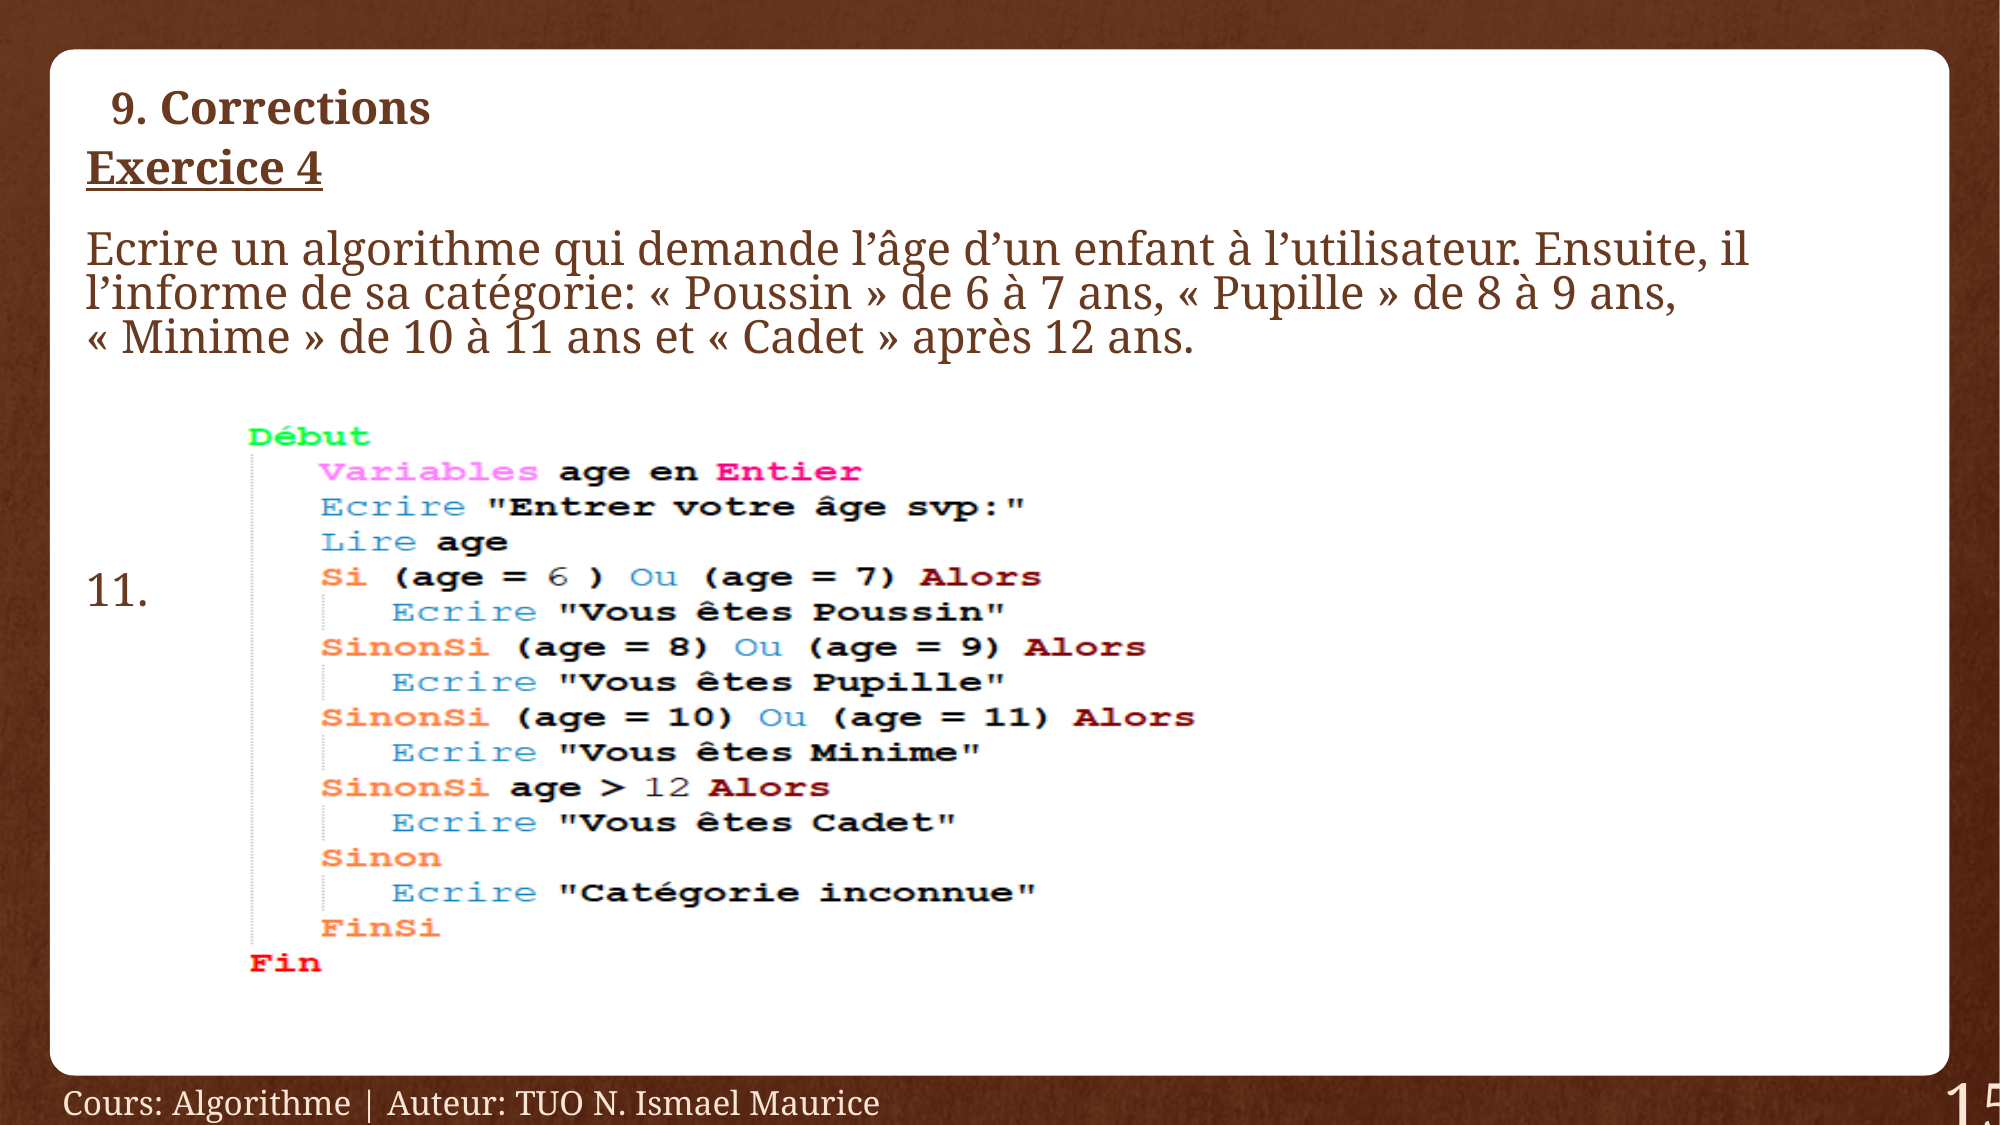

9. Corrections
# Exercice 4
Ecrire un algorithme qui demande l’âge d’un enfant à l’utilisateur. Ensuite, il l’informe de sa catégorie: « Poussin » de 6 à 7 ans, « Pupille » de 8 à 9 ans, « Minime » de 10 à 11 ans et « Cadet » après 12 ans.
Cours: Algorithme | Auteur: TUO N. Ismael Maurice